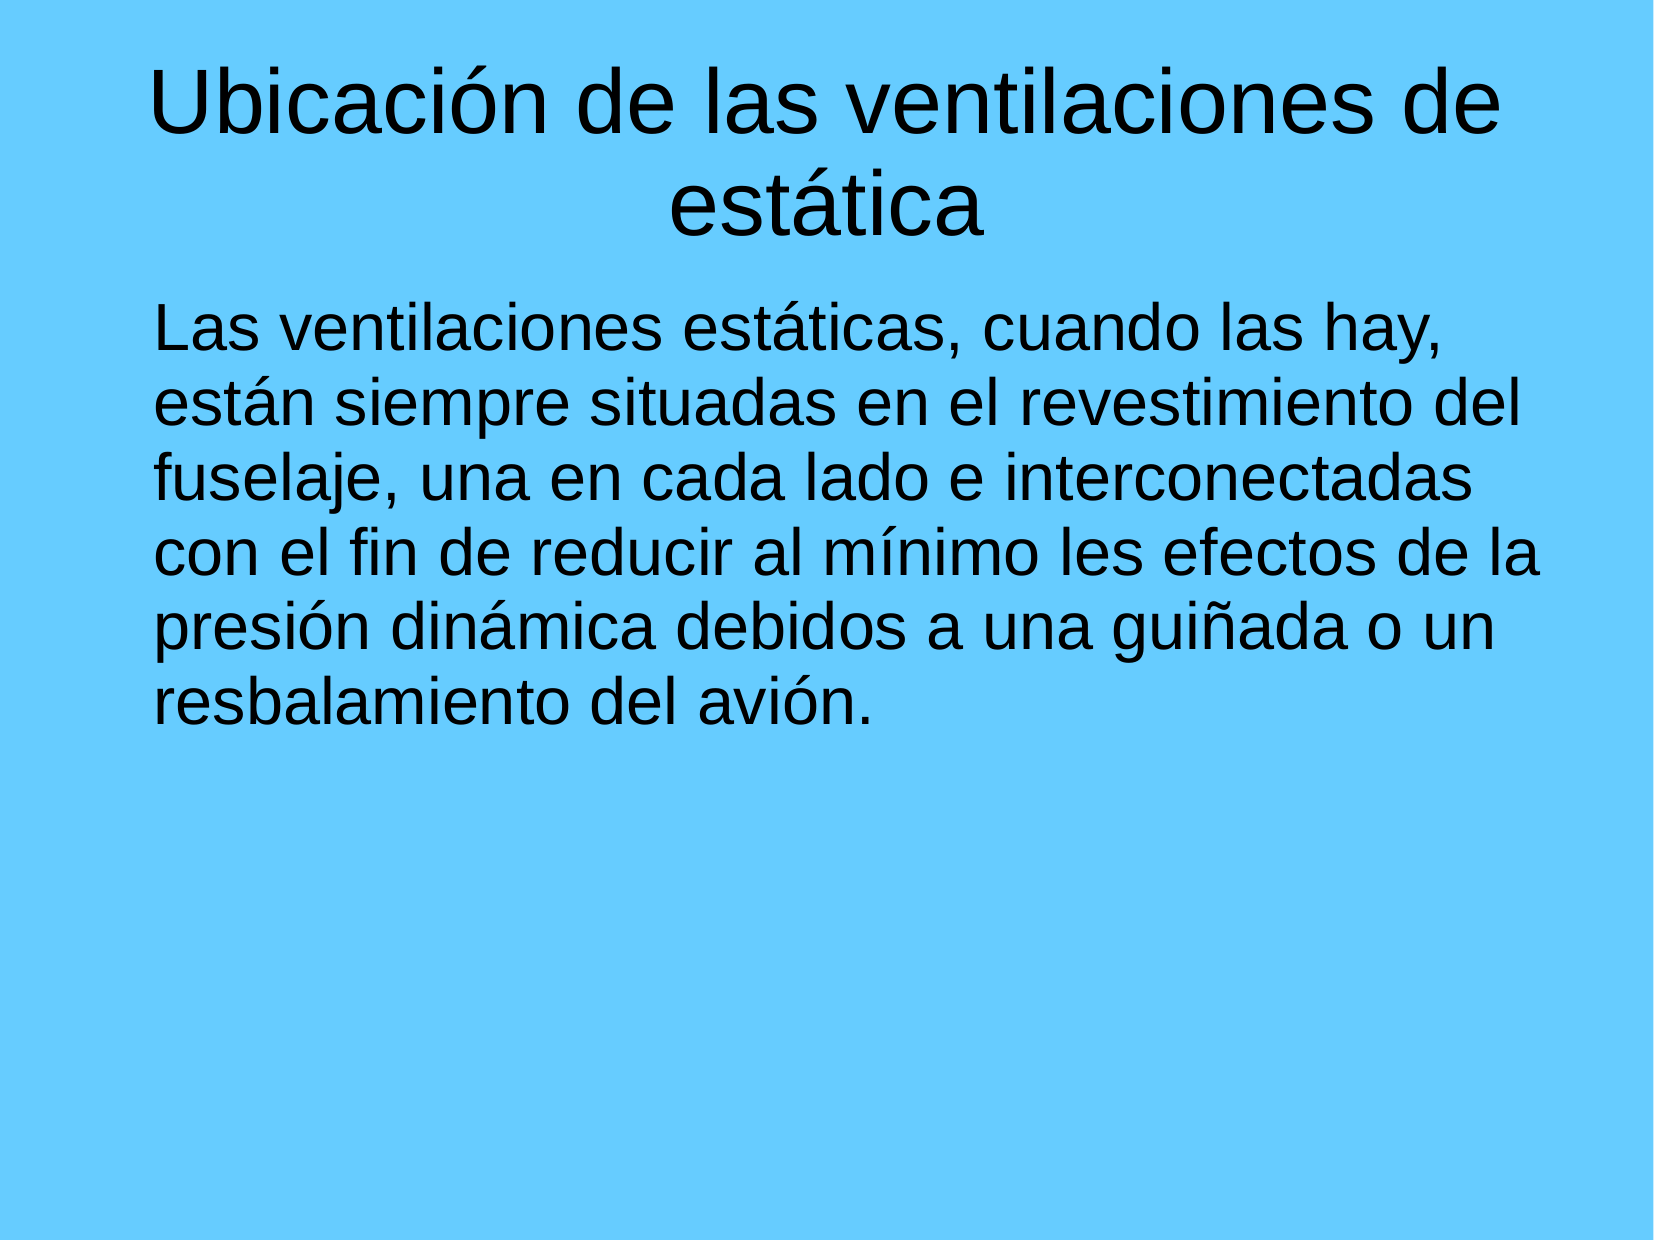

# Ubicación de las ventilaciones de estática
Las ventilaciones estáticas, cuando las hay, están siempre situadas en el revestimiento del fuselaje, una en cada lado e interconectadas con el fin de reducir al mínimo les efectos de la presión dinámica debidos a una guiñada o un resbalamiento del avión.